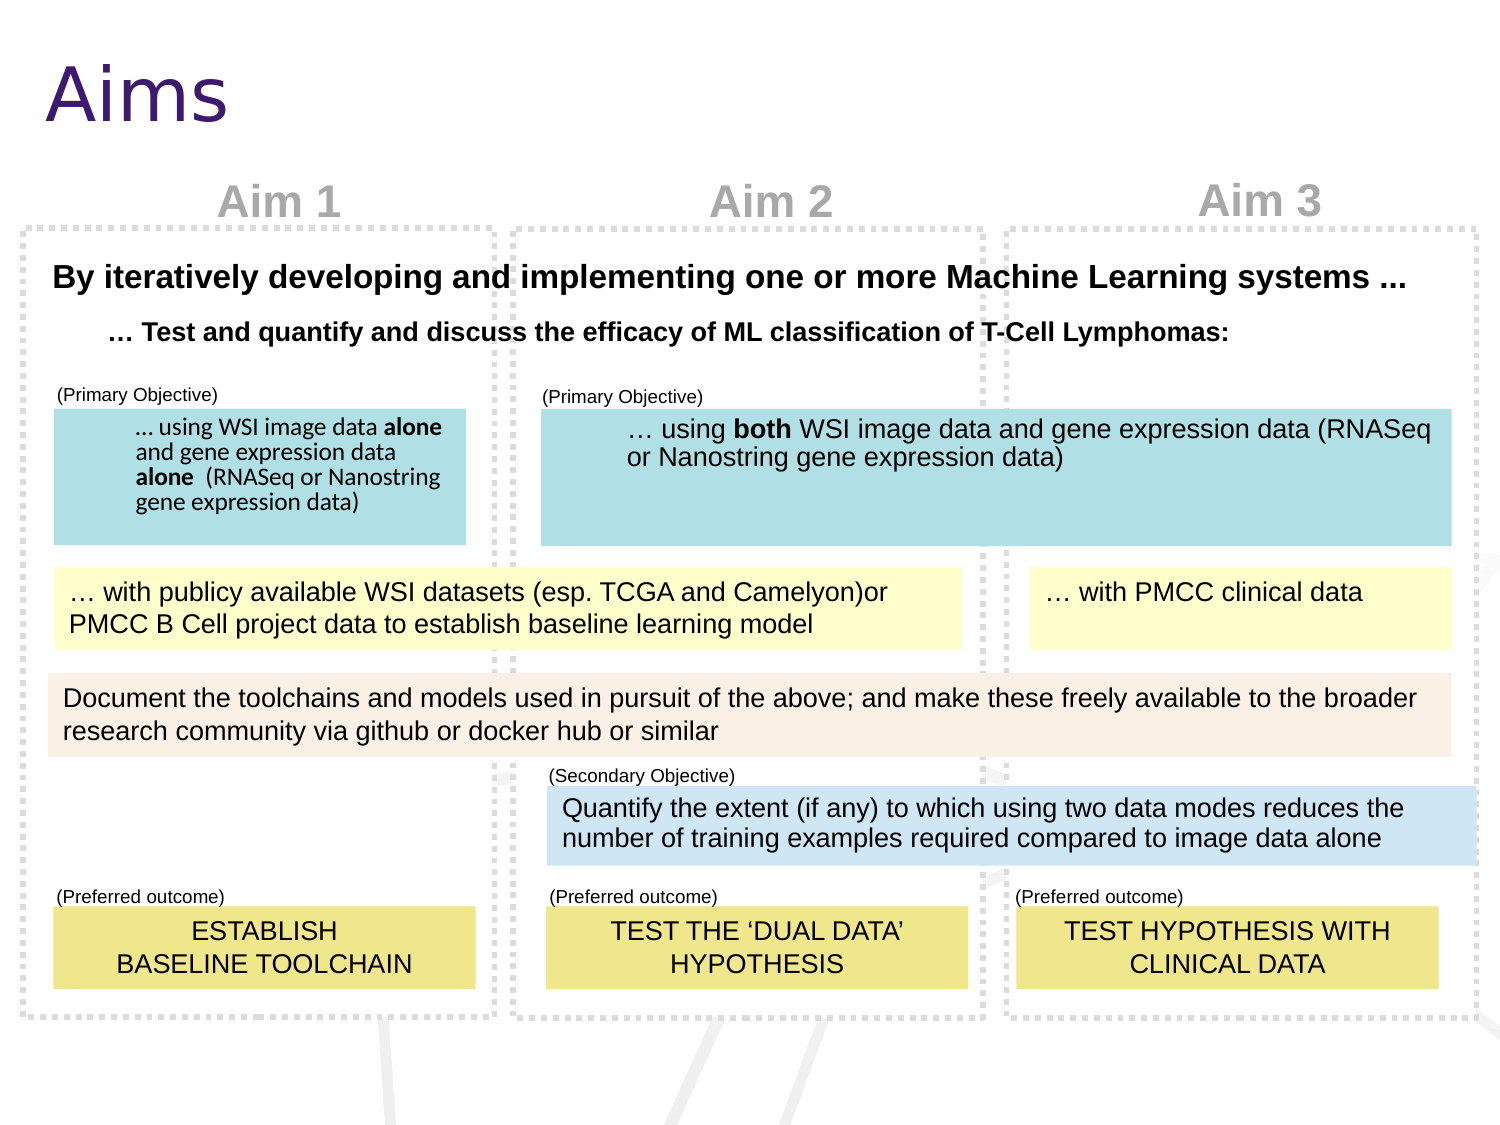

Aims
Aim 3
Aim 1
Aim 2
By iteratively developing and implementing one or more Machine Learning systems ...
… Test and quantify and discuss the efficacy of ML classification of T-Cell Lymphomas:
(Primary Objective)
(Primary Objective)
# … using WSI image data alone and gene expression data alone (RNASeq or Nanostring gene expression data)
… using both WSI image data and gene expression data (RNASeq or Nanostring gene expression data)
… with publicy available WSI datasets (esp. TCGA and Camelyon)or PMCC B Cell project data to establish baseline learning model
… with PMCC clinical data
Document the toolchains and models used in pursuit of the above; and make these freely available to the broader research community via github or docker hub or similar
(Secondary Objective)
Quantify the extent (if any) to which using two data modes reduces the number of training examples required compared to image data alone
(Preferred outcome)
(Preferred outcome)
(Preferred outcome)
ESTABLISH
BASELINE TOOLCHAIN
TEST THE ‘DUAL DATA’
HYPOTHESIS
TEST HYPOTHESIS WITH CLINICAL DATA
ESTABLISH
BASELINE MODEL